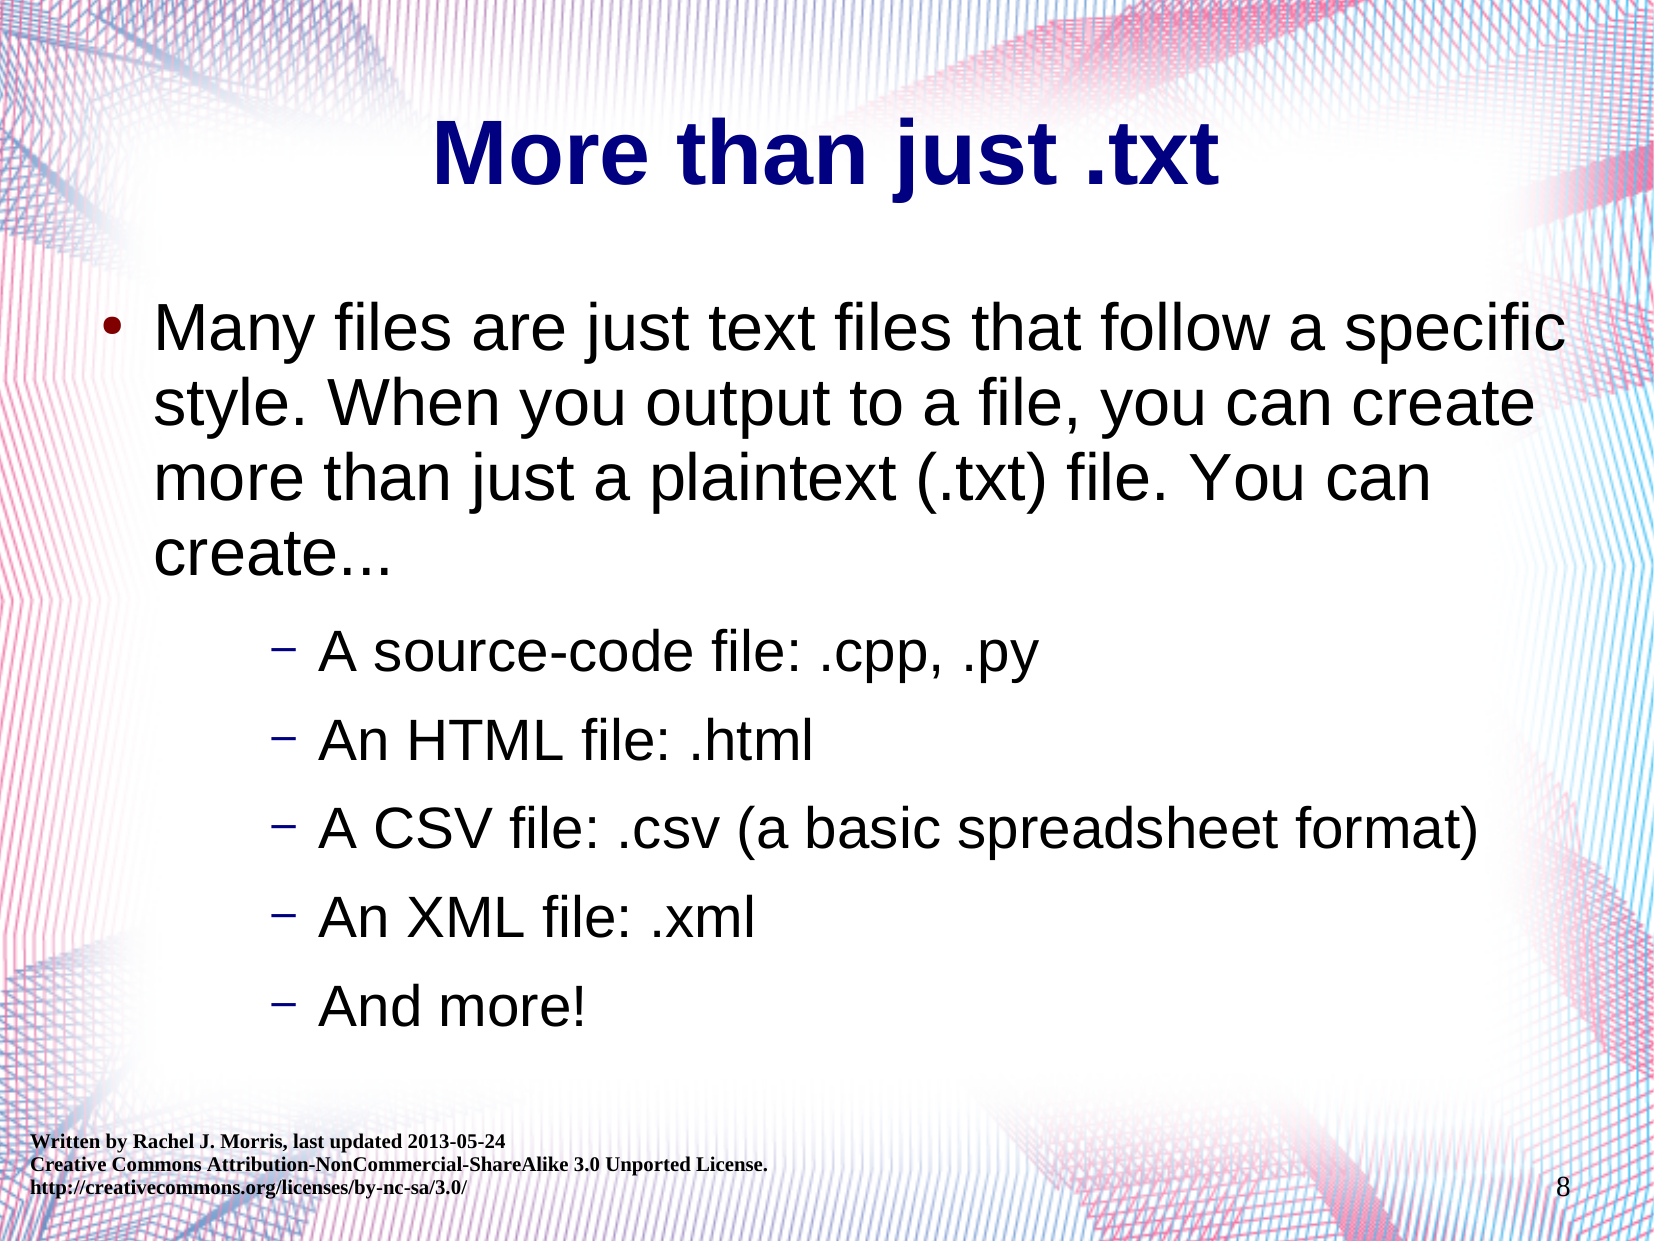

# More than just .txt
Many files are just text files that follow a specific style. When you output to a file, you can create more than just a plaintext (.txt) file. You can create...
A source-code file: .cpp, .py
An HTML file: .html
A CSV file: .csv (a basic spreadsheet format)
An XML file: .xml
And more!
8